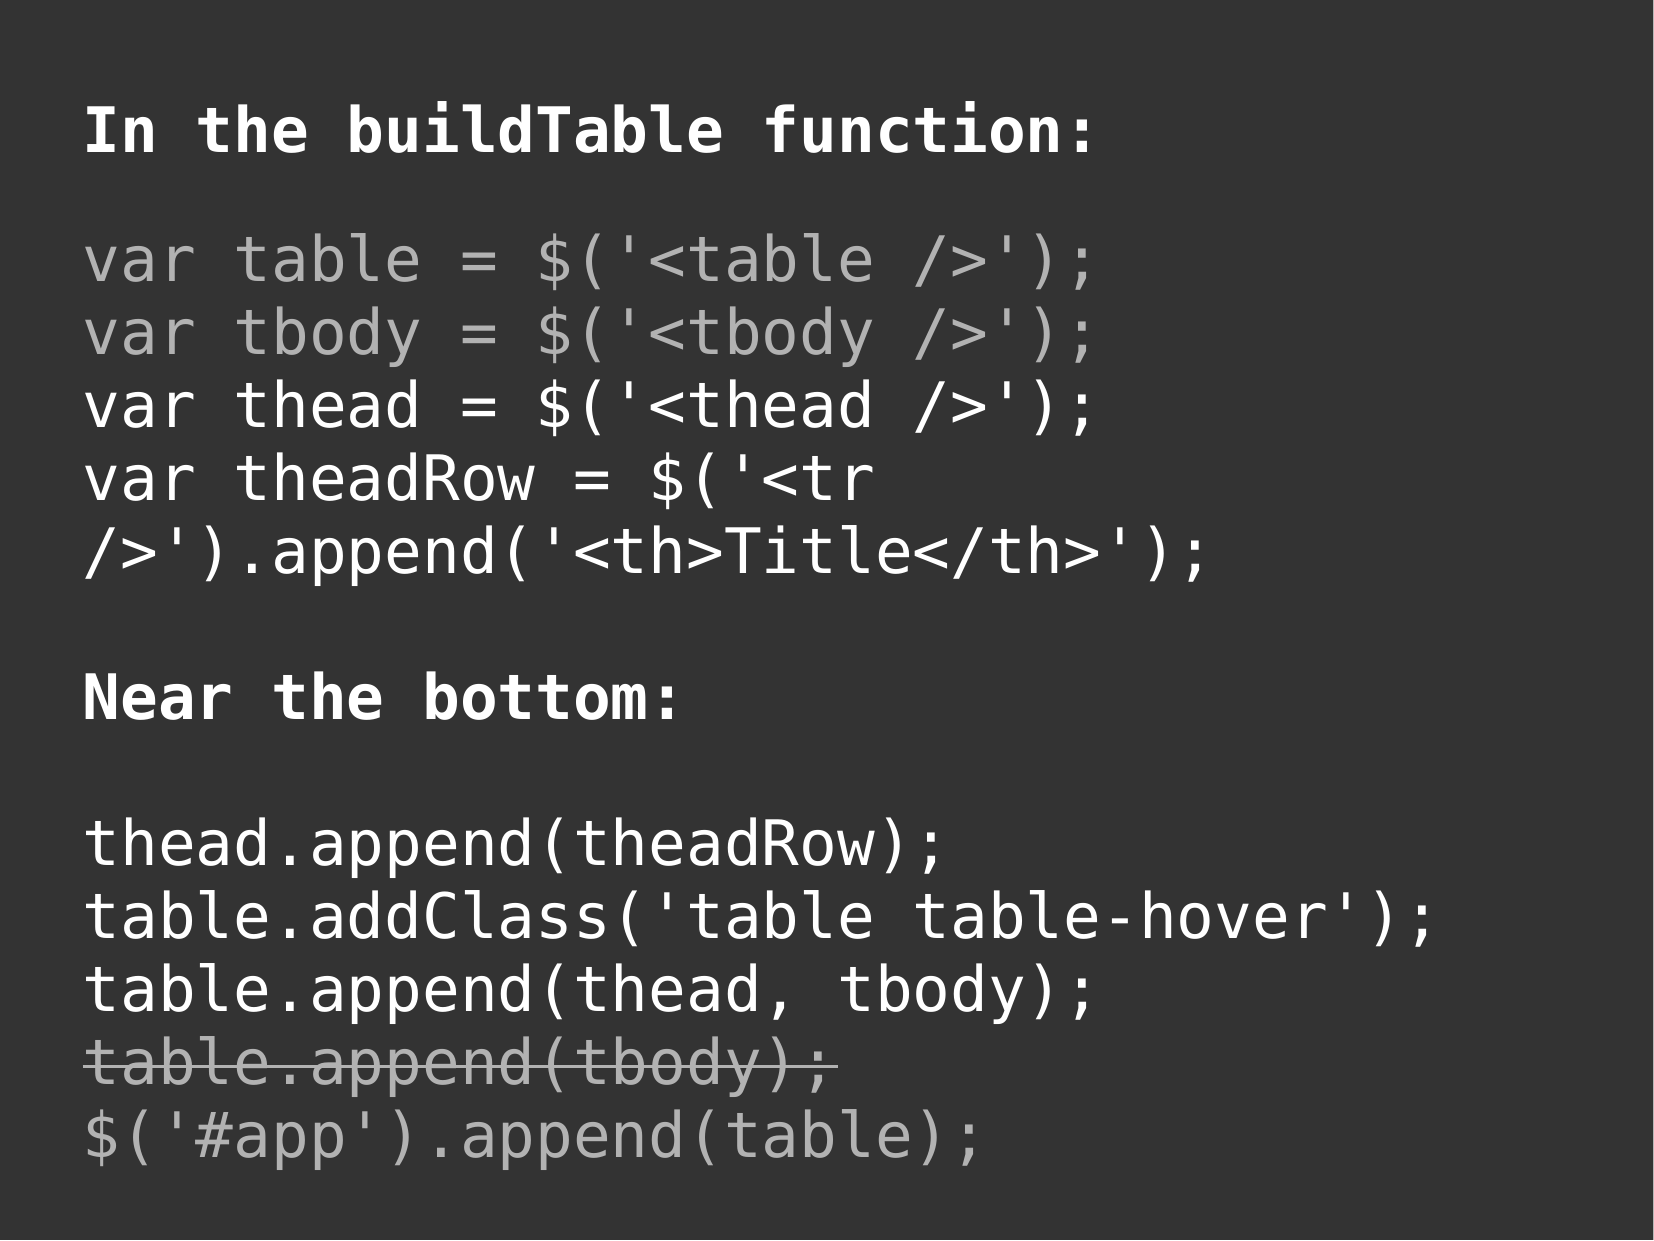

# In the buildTable function:
var table = $('<table />');
var tbody = $('<tbody />');
var thead = $('<thead />');
var theadRow = $('<tr />').append('<th>Title</th>');
Near the bottom:
thead.append(theadRow);
table.addClass('table table-hover');
table.append(thead, tbody);
table.append(tbody);
$('#app').append(table);